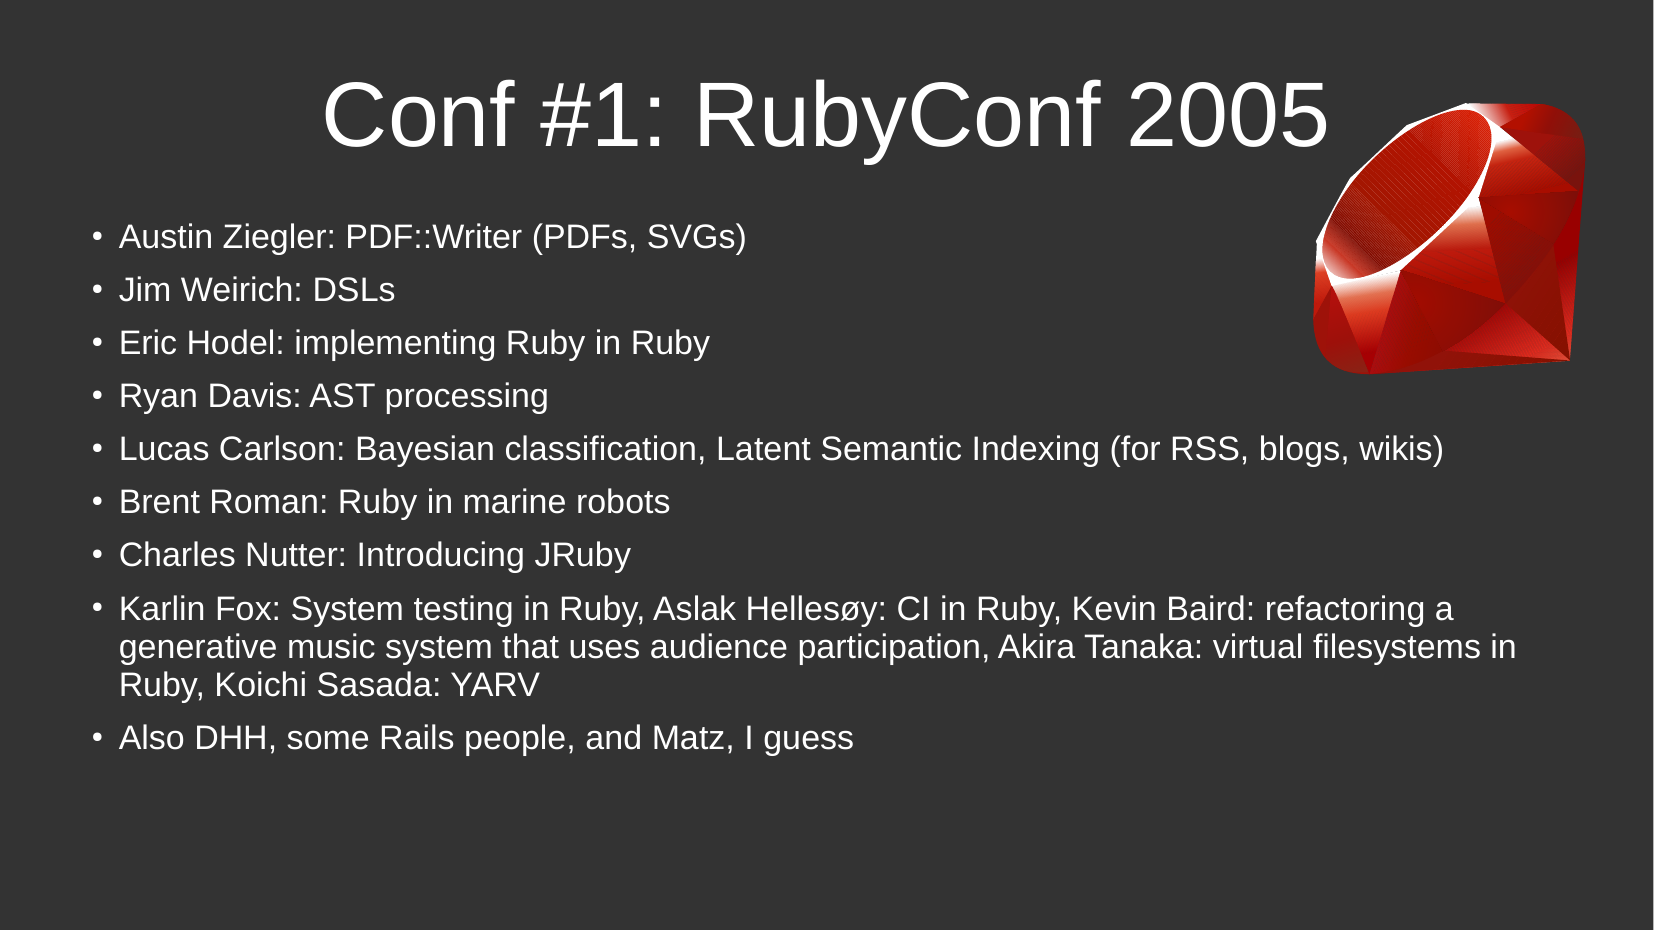

# Conf #1: RubyConf 2005
Austin Ziegler: PDF::Writer (PDFs, SVGs)
Jim Weirich: DSLs
Eric Hodel: implementing Ruby in Ruby
Ryan Davis: AST processing
Lucas Carlson: Bayesian classification, Latent Semantic Indexing (for RSS, blogs, wikis)
Brent Roman: Ruby in marine robots
Charles Nutter: Introducing JRuby
Karlin Fox: System testing in Ruby, Aslak Hellesøy: CI in Ruby, Kevin Baird: refactoring a generative music system that uses audience participation, Akira Tanaka: virtual filesystems in Ruby, Koichi Sasada: YARV
Also DHH, some Rails people, and Matz, I guess